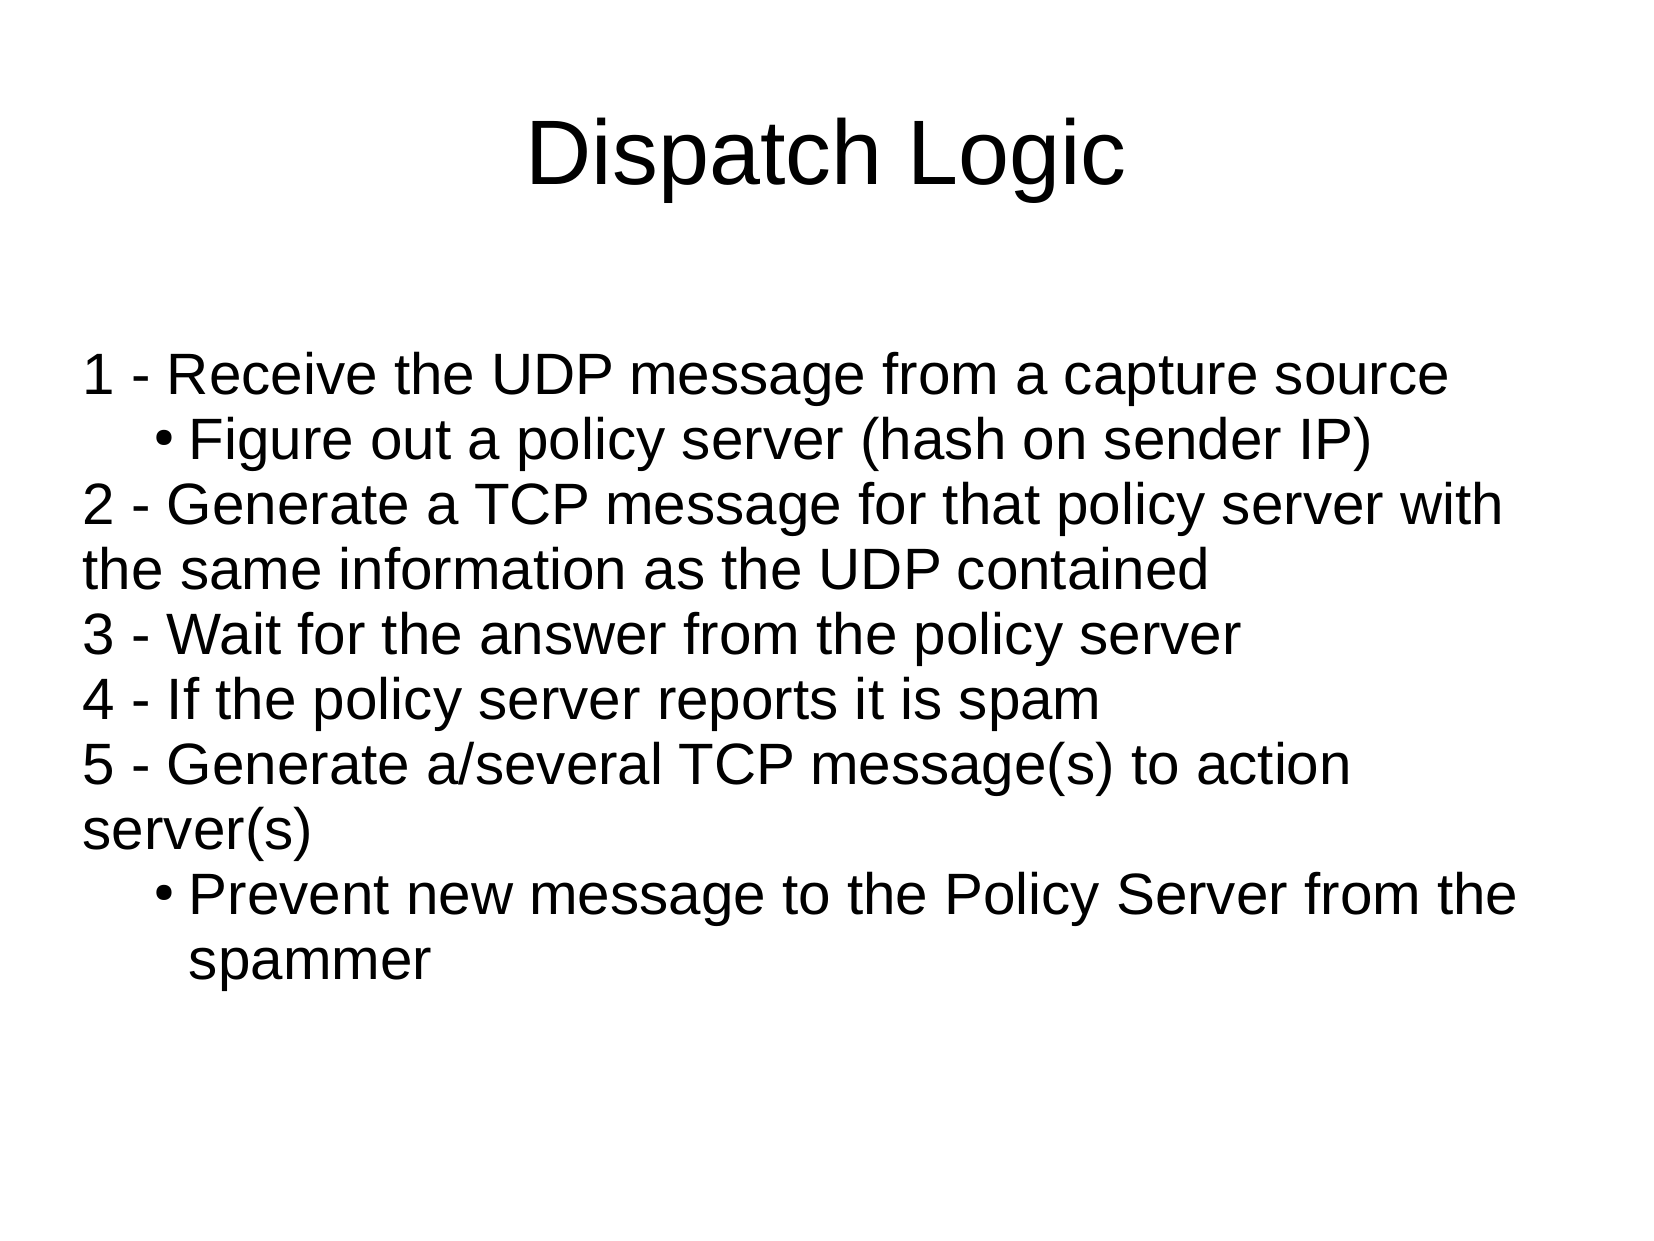

# Dispatch Logic
1 - Receive the UDP message from a capture source
Figure out a policy server (hash on sender IP)
2 - Generate a TCP message for that policy server with the same information as the UDP contained
3 - Wait for the answer from the policy server
4 - If the policy server reports it is spam
5 - Generate a/several TCP message(s) to action server(s)
Prevent new message to the Policy Server from the spammer